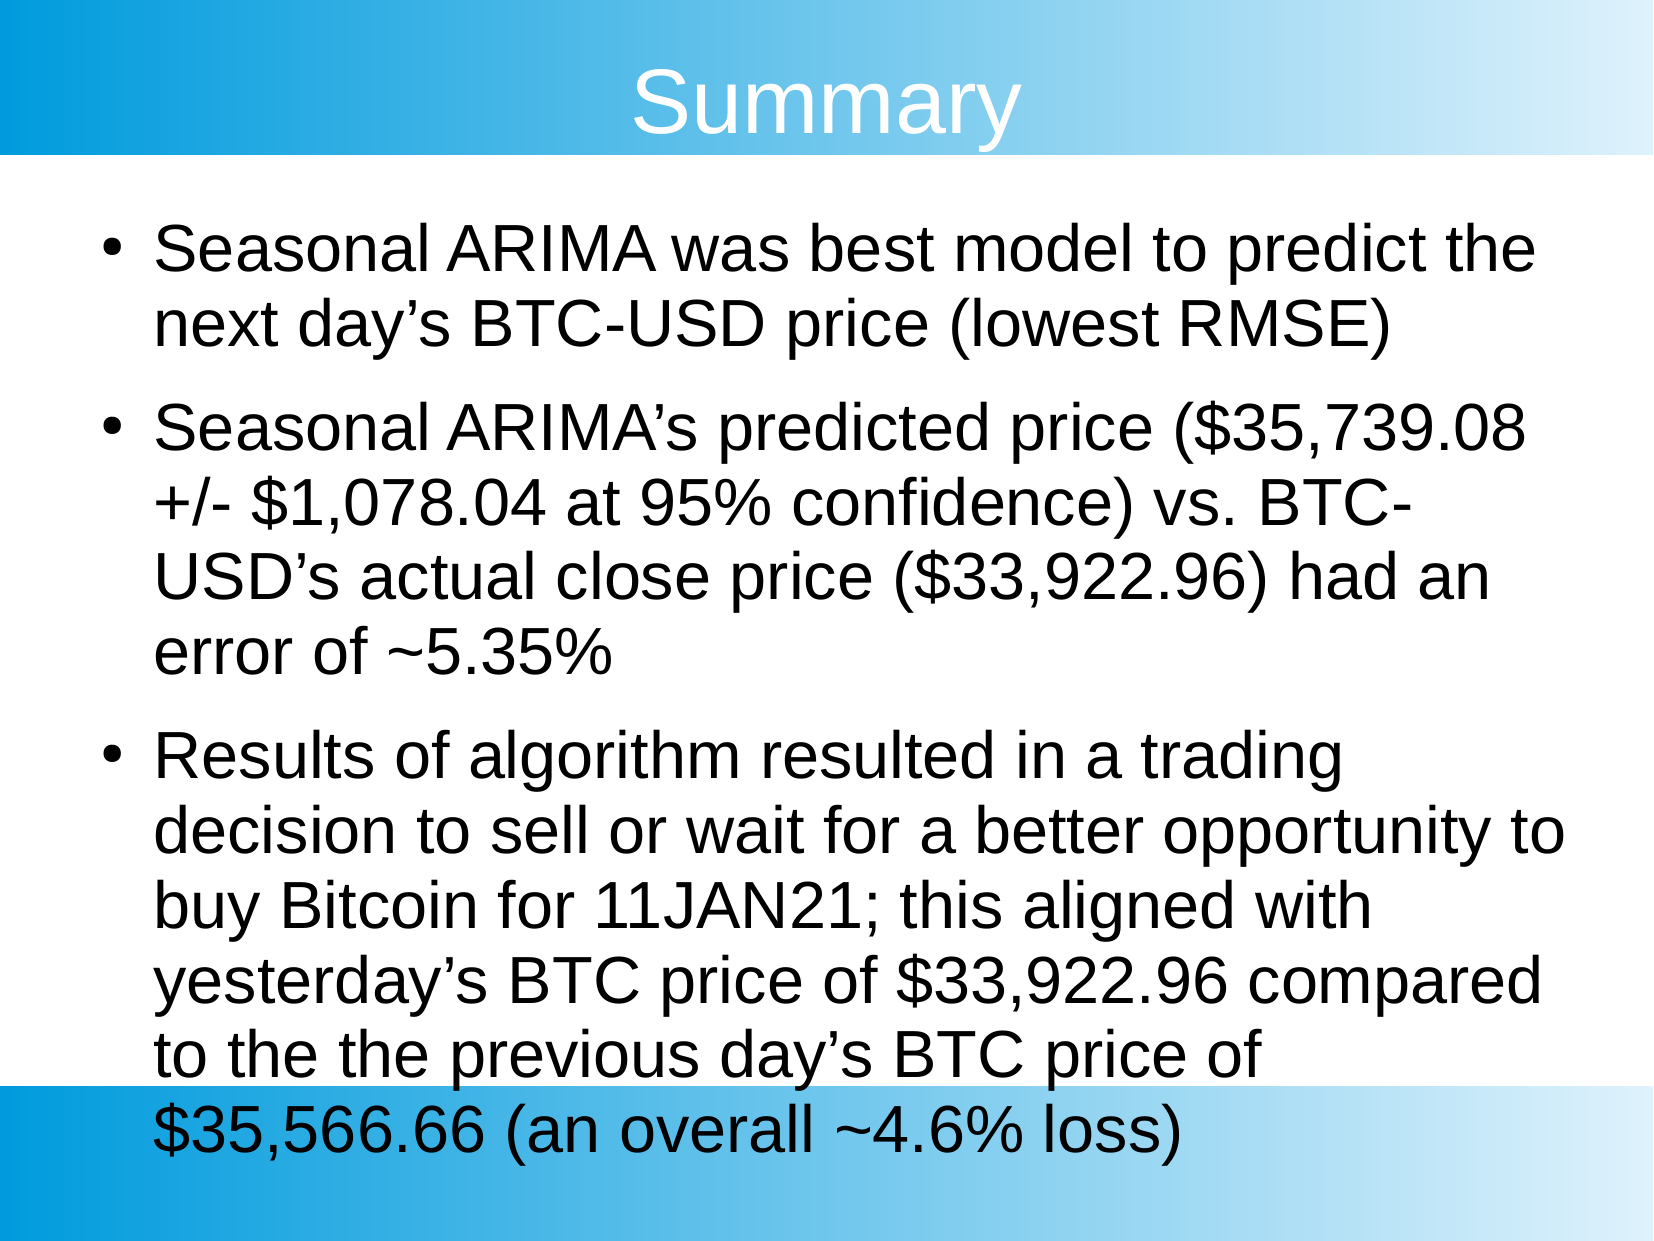

# Summary
Seasonal ARIMA was best model to predict the next day’s BTC-USD price (lowest RMSE)
Seasonal ARIMA’s predicted price ($35,739.08 +/- $1,078.04 at 95% confidence) vs. BTC-USD’s actual close price ($33,922.96) had an error of ~5.35%
Results of algorithm resulted in a trading decision to sell or wait for a better opportunity to buy Bitcoin for 11JAN21; this aligned with yesterday’s BTC price of $33,922.96 compared to the the previous day’s BTC price of $35,566.66 (an overall ~4.6% loss)